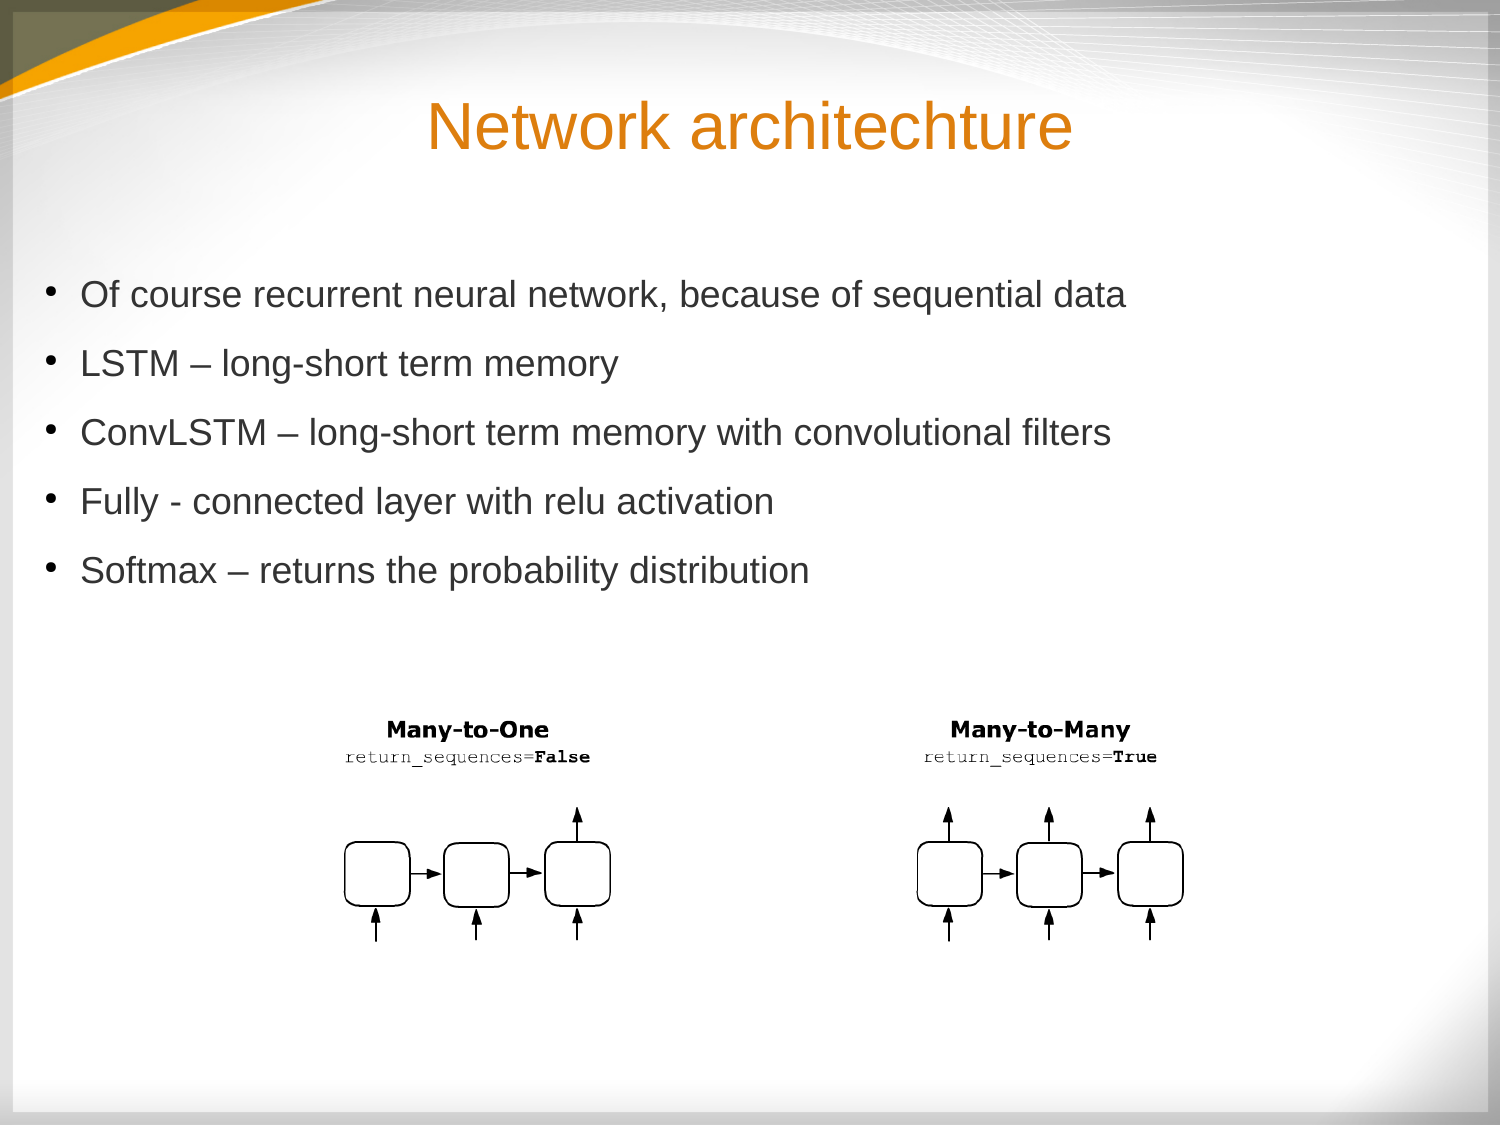

Network architechture
Of course recurrent neural network, because of sequential data
LSTM – long-short term memory
ConvLSTM – long-short term memory with convolutional filters
Fully - connected layer with relu activation
Softmax – returns the probability distribution
Рисунок 6. Анализируемый дамп трафика проткола MQTT